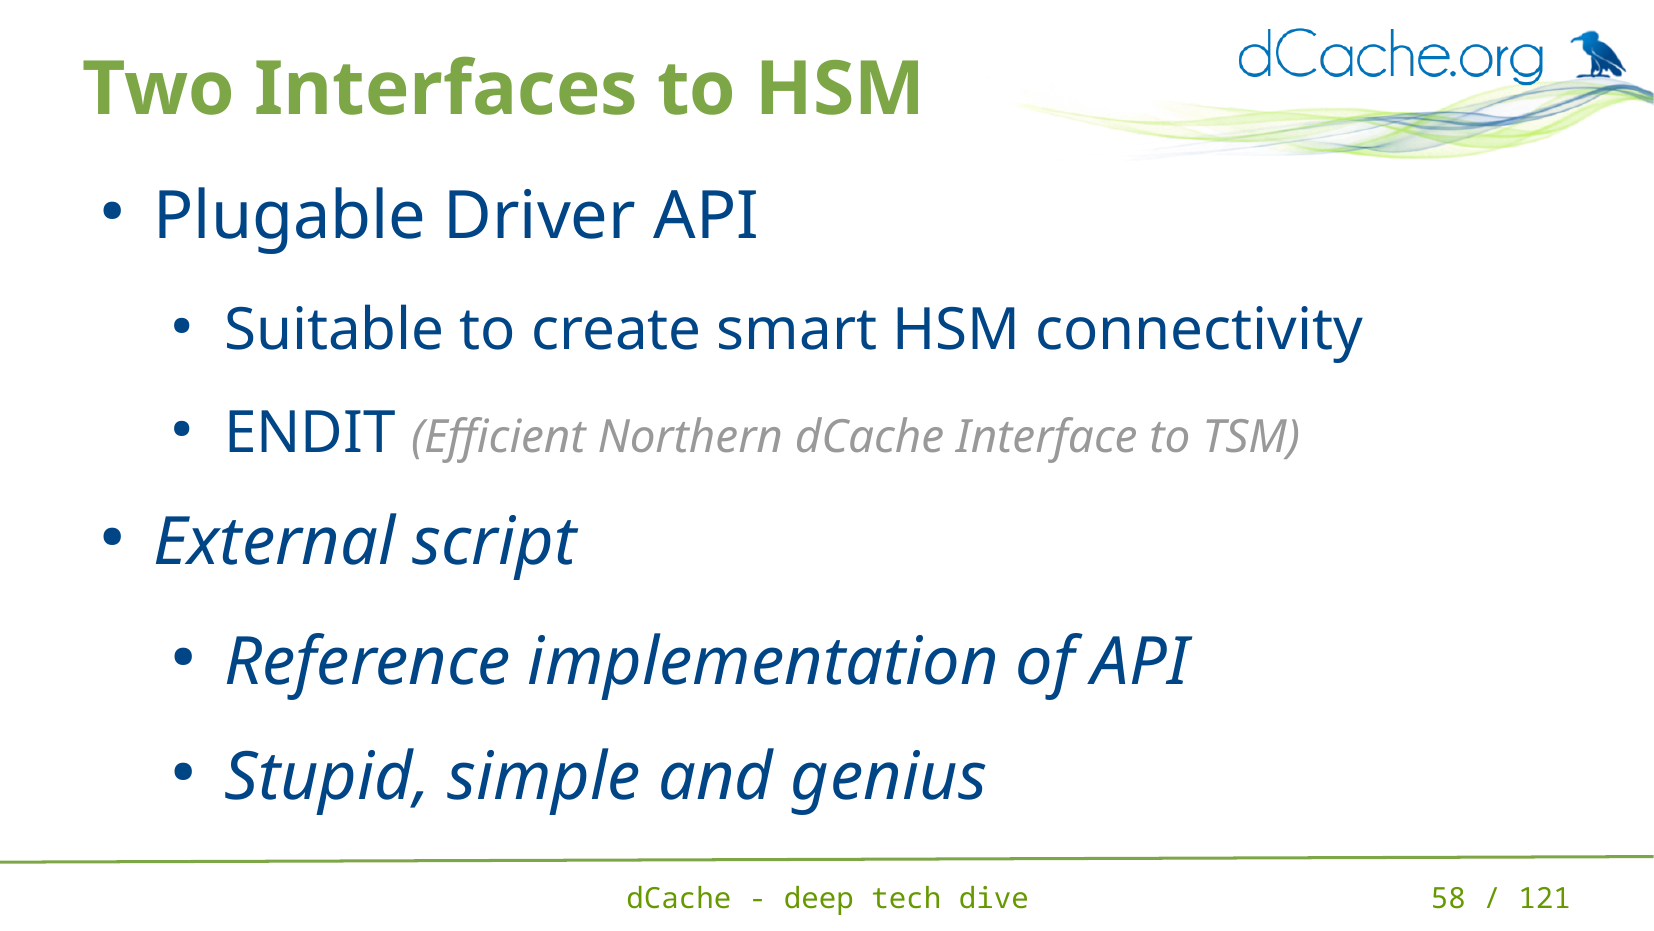

# Two Interfaces to HSM
Plugable Driver API
Suitable to create smart HSM connectivity
ENDIT (Efficient Northern dCache Interface to TSM)
External script
Reference implementation of API
Stupid, simple and genius
dCache - deep tech dive
58